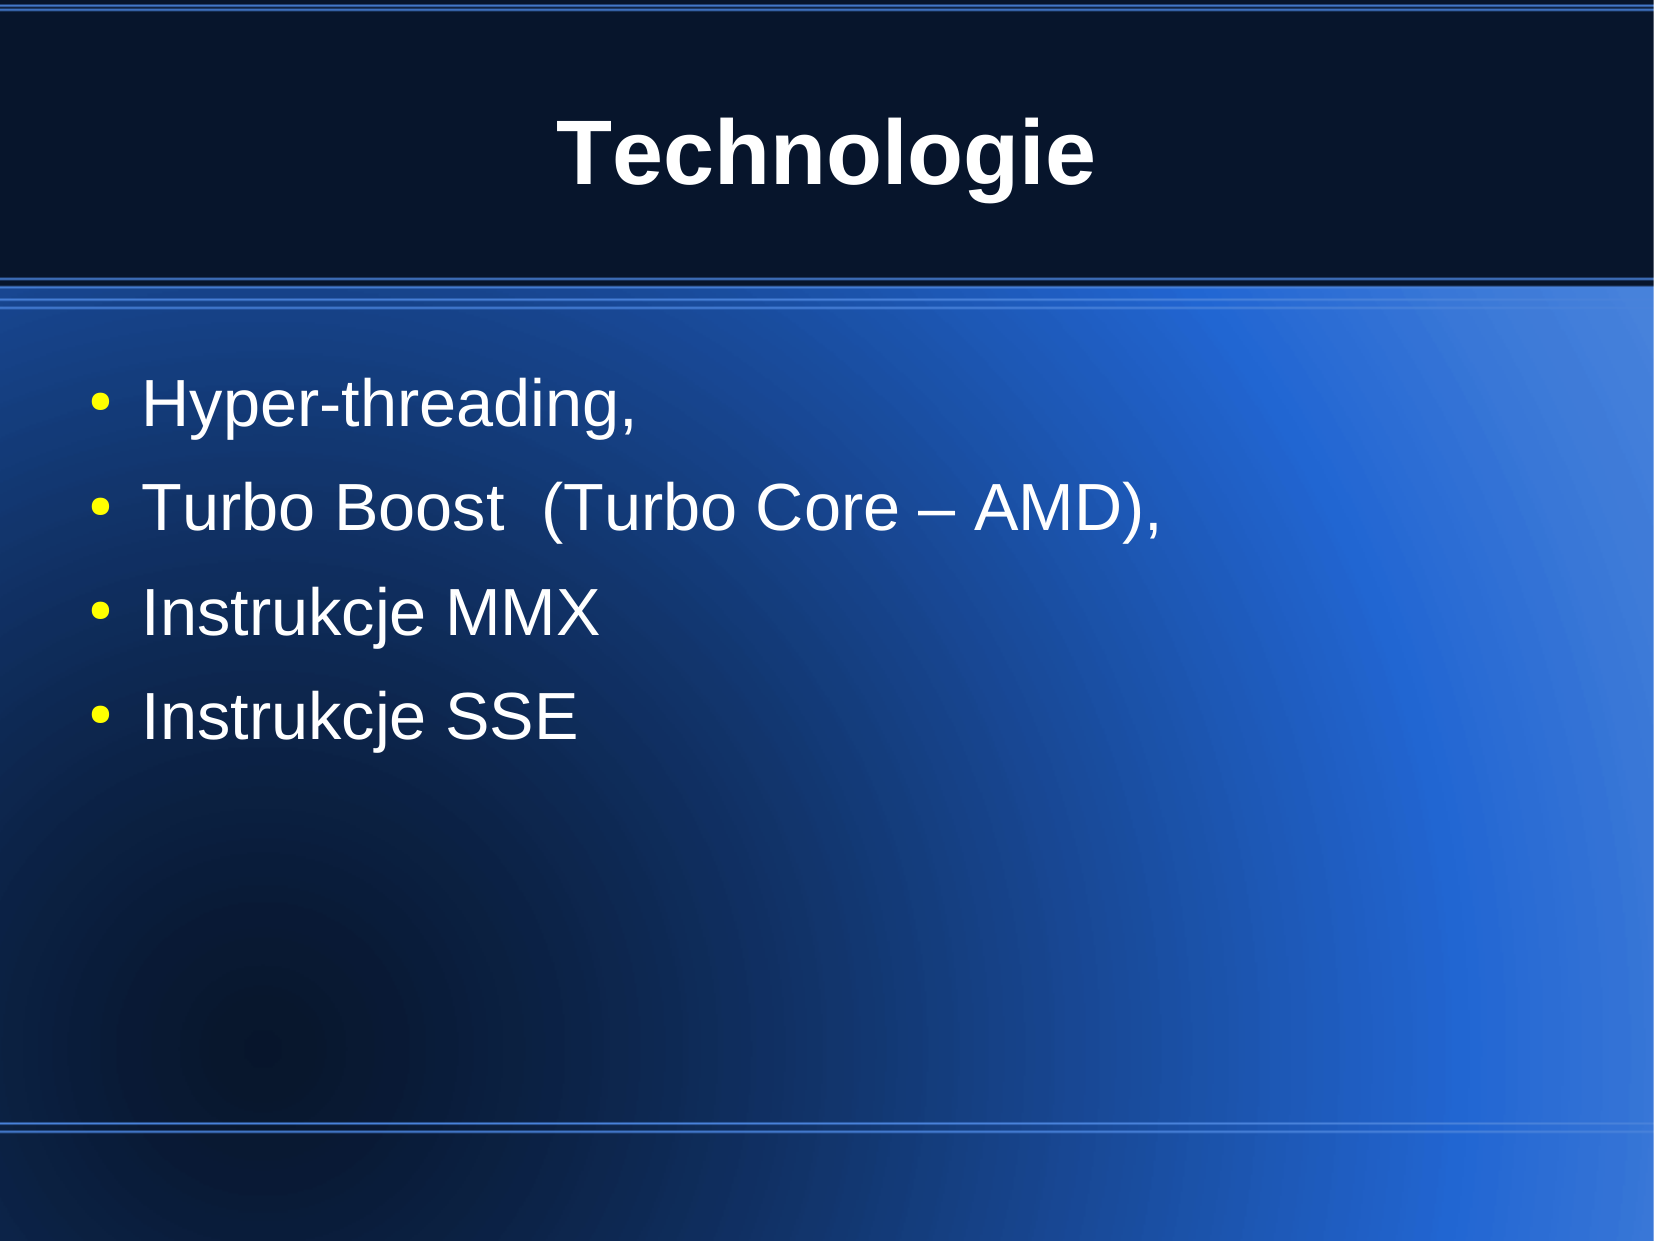

# Technologie
Hyper-threading,
Turbo Boost (Turbo Core – AMD),
Instrukcje MMX
Instrukcje SSE